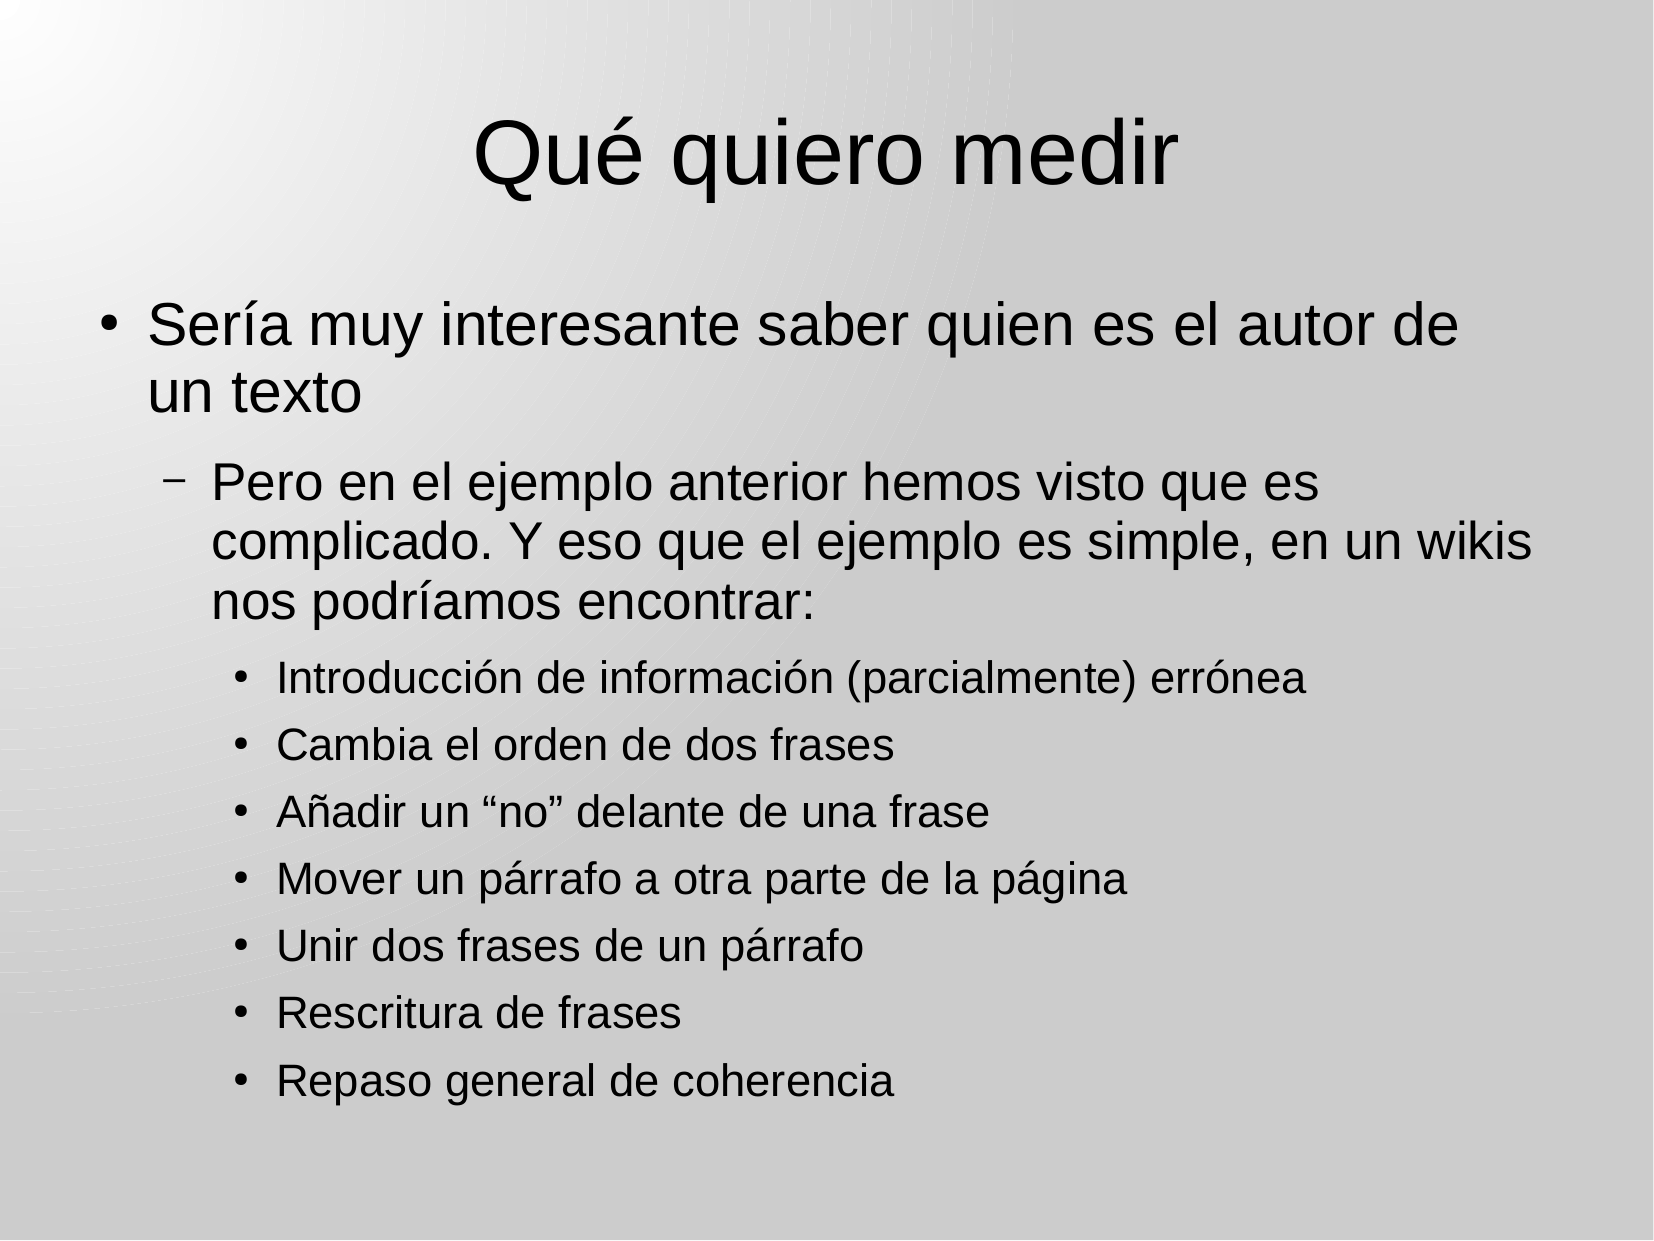

# Qué quiero medir
Sería muy interesante saber quien es el autor de un texto
Pero en el ejemplo anterior hemos visto que es complicado. Y eso que el ejemplo es simple, en un wikis nos podríamos encontrar:
Introducción de información (parcialmente) errónea
Cambia el orden de dos frases
Añadir un “no” delante de una frase
Mover un párrafo a otra parte de la página
Unir dos frases de un párrafo
Rescritura de frases
Repaso general de coherencia